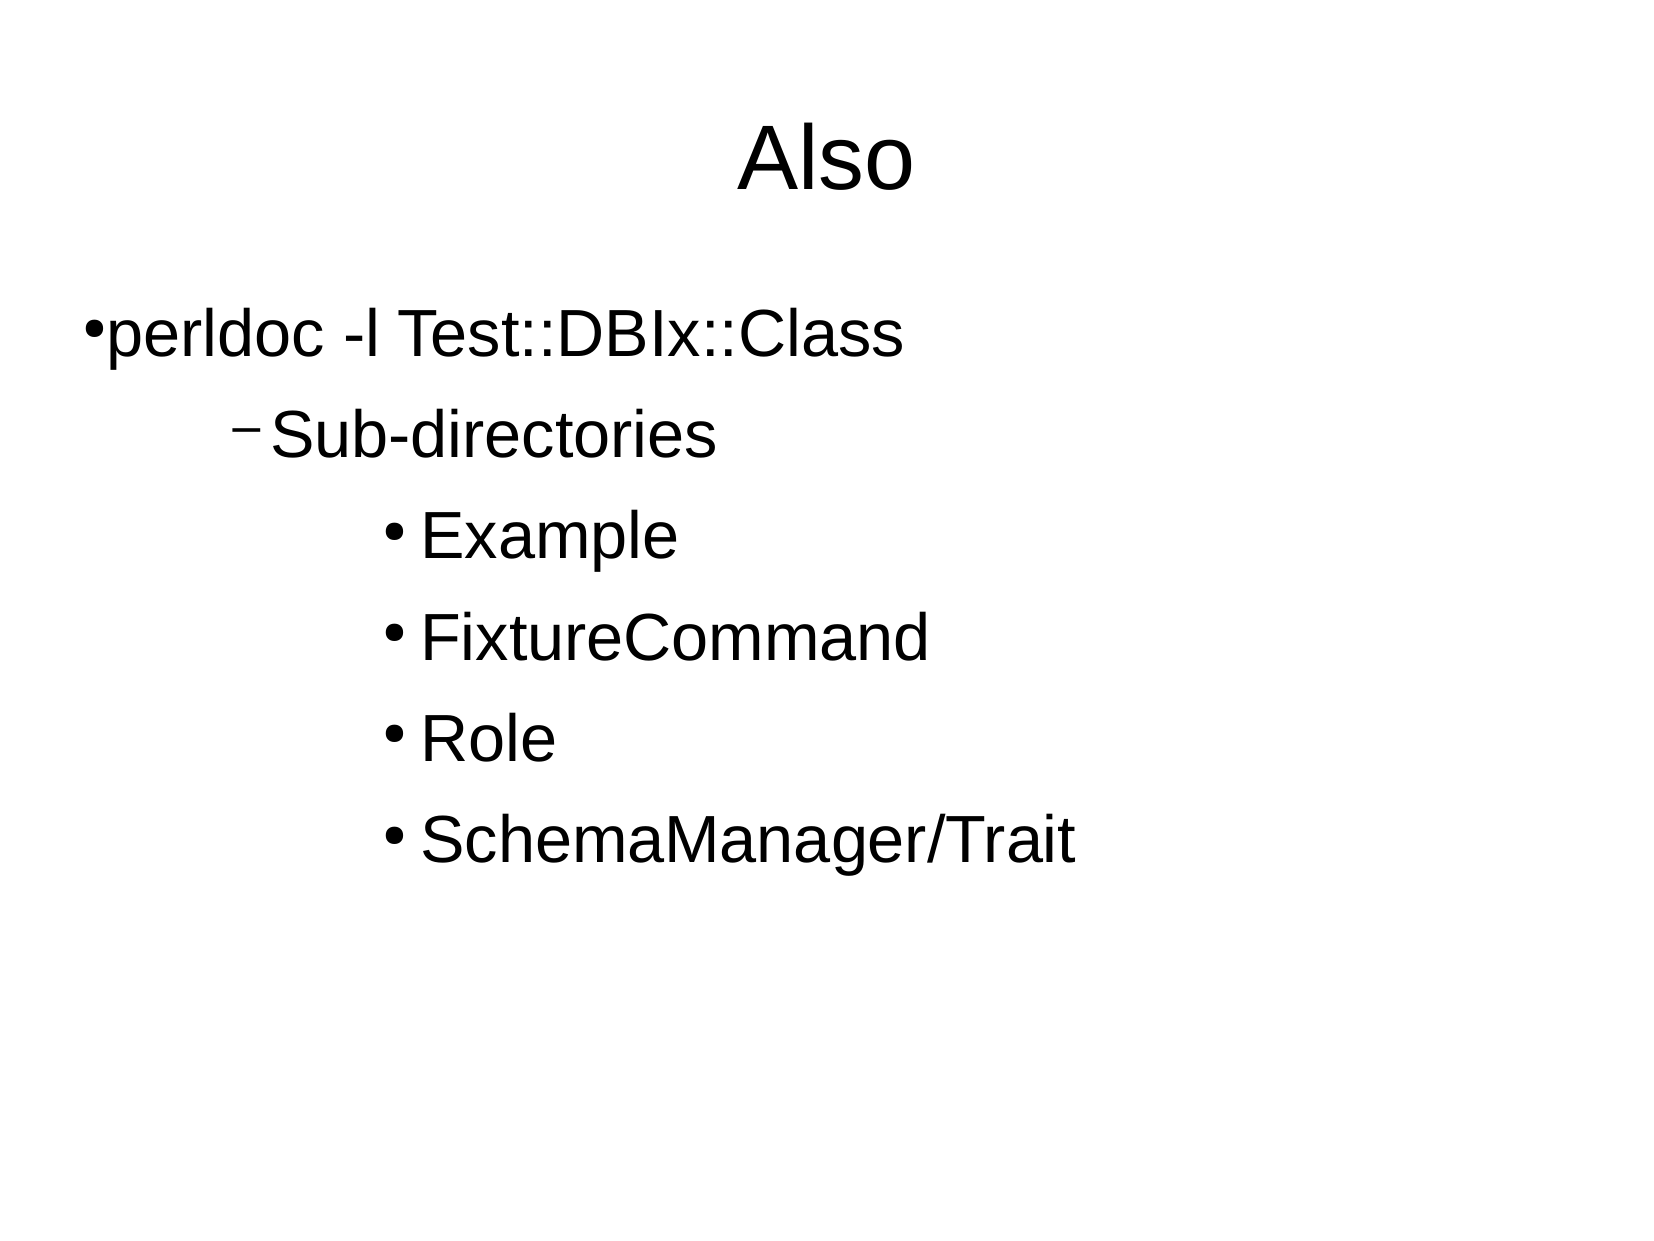

# Also
perldoc -l Test::DBIx::Class
Sub-directories
Example
FixtureCommand
Role
SchemaManager/Trait